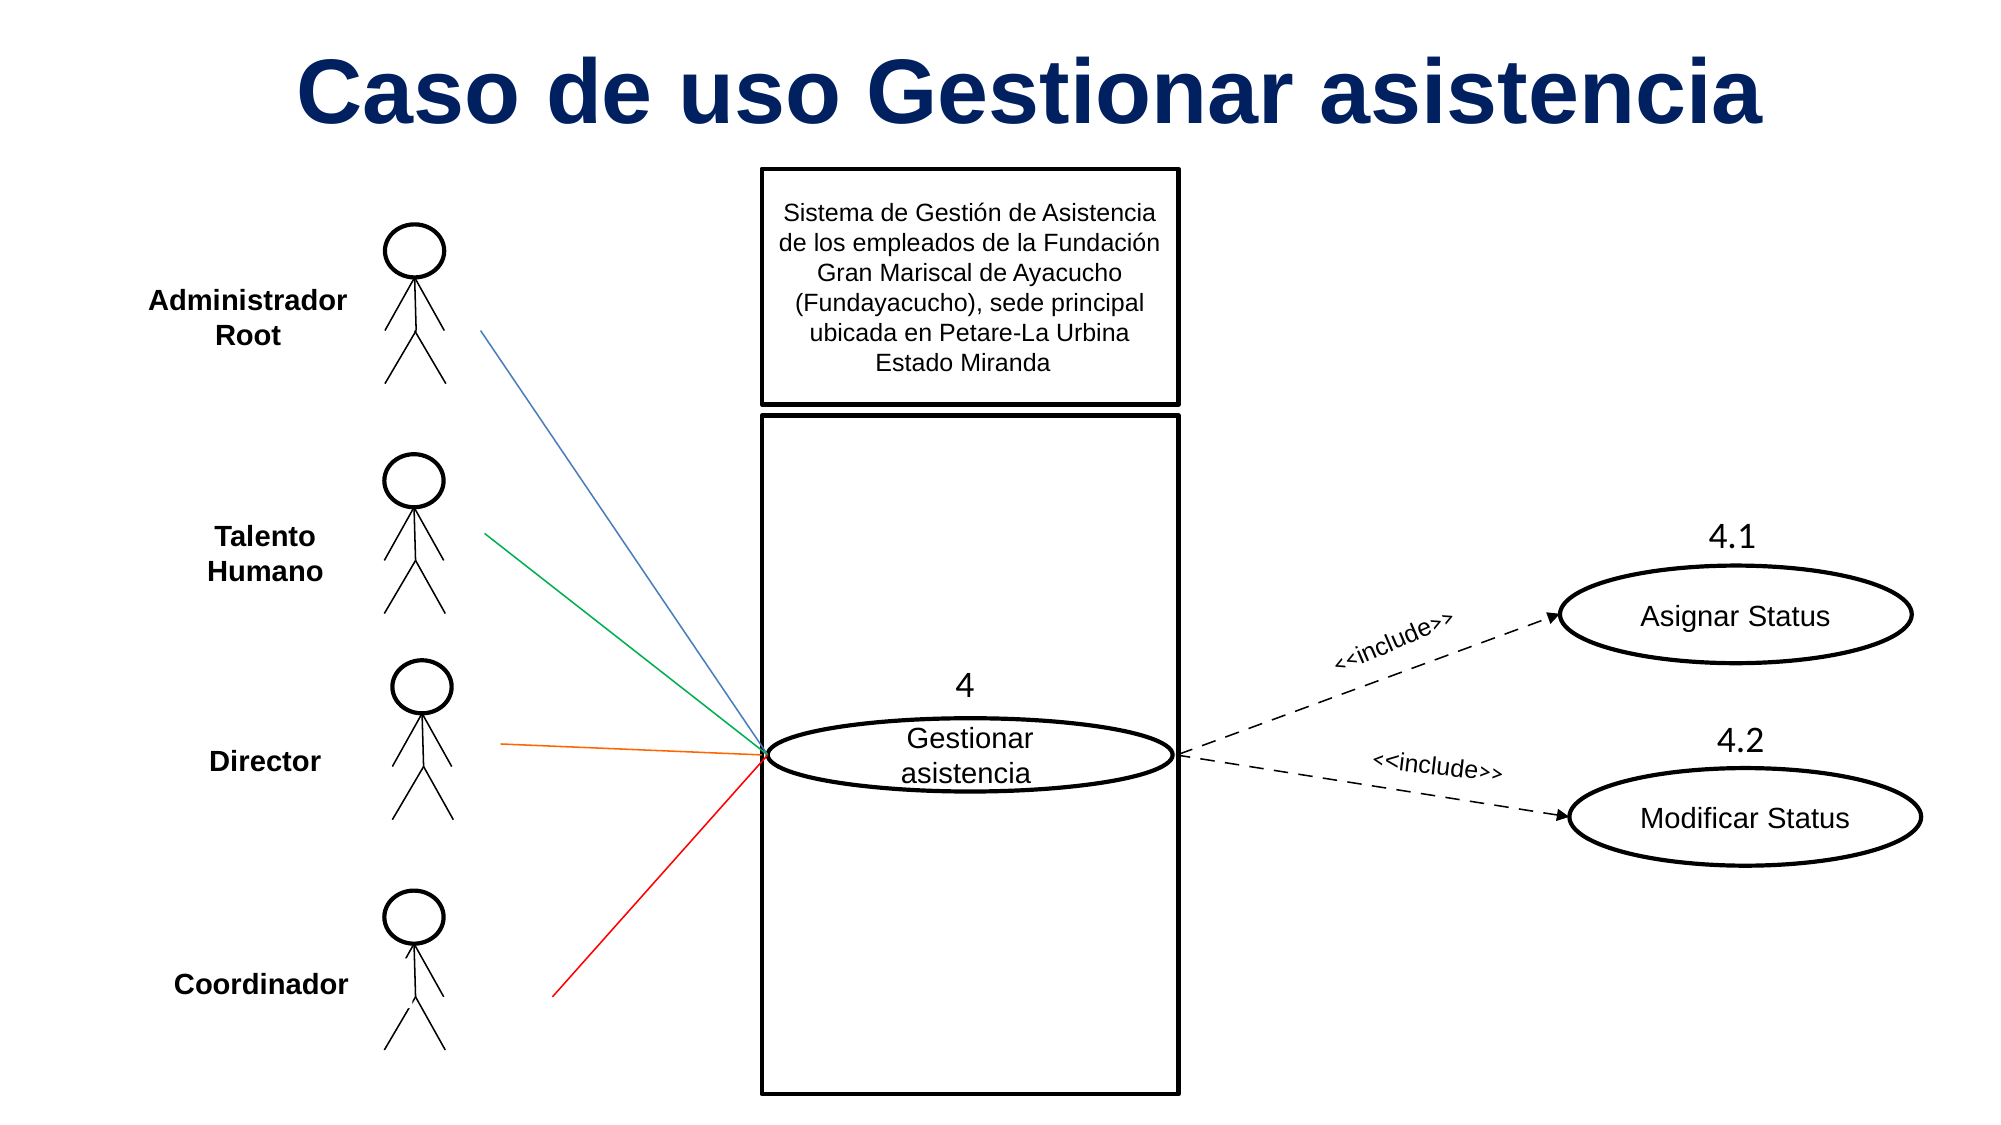

Caso de uso Gestionar asistencia
Sistema de Gestión de Asistencia de los empleados de la Fundación Gran Mariscal de Ayacucho (Fundayacucho), sede principal ubicada en Petare-La Urbina Estado Miranda
Administrador Root
4.1
Talento Humano
Asignar Status
<<include>>
4
4.2
Gestionar asistencia
Director
<<include>>
Modificar Status
Coordinador